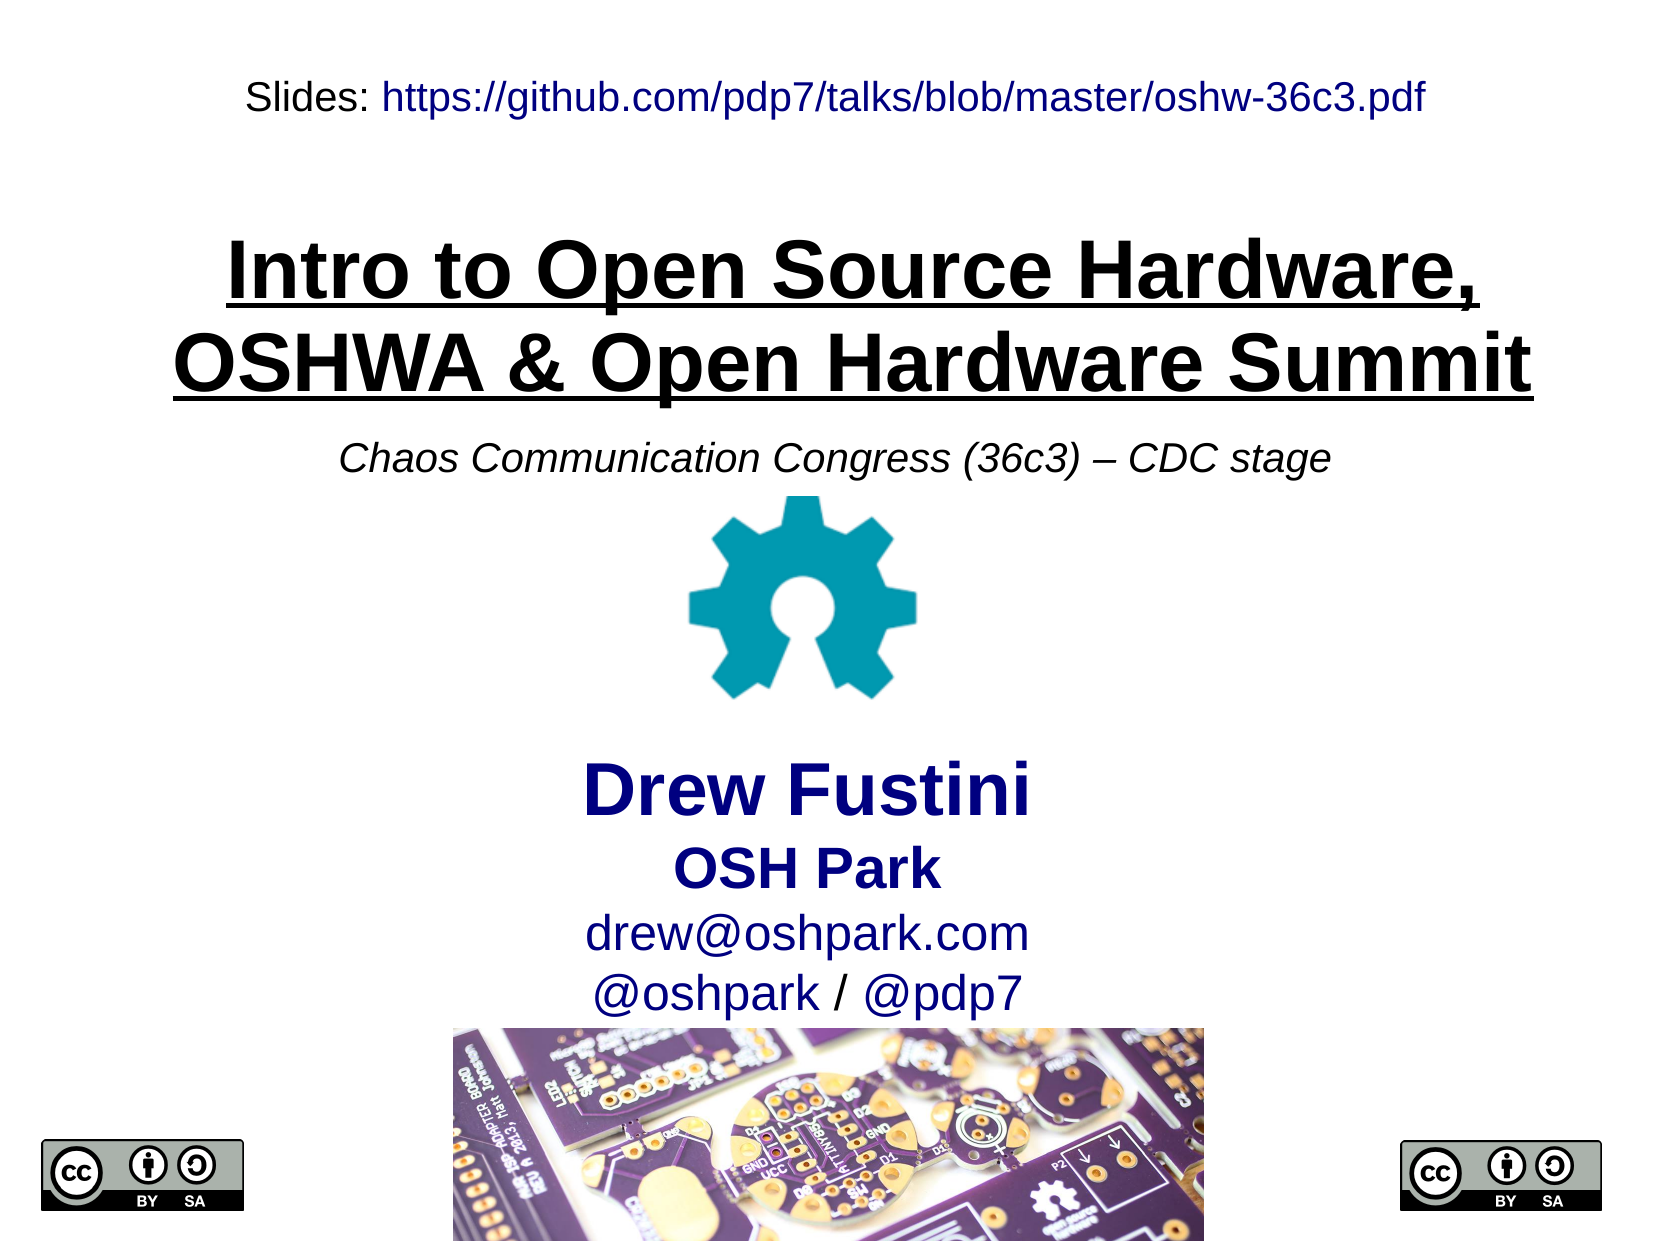

Drew Fustini
OSH Park
drew@oshpark.com
@oshpark / @pdp7
Slides: https://github.com/pdp7/talks/blob/master/oshw-36c3.pdf
Intro to Open Source Hardware,
OSHWA & Open Hardware Summit
Chaos Communication Congress (36c3) – CDC stage